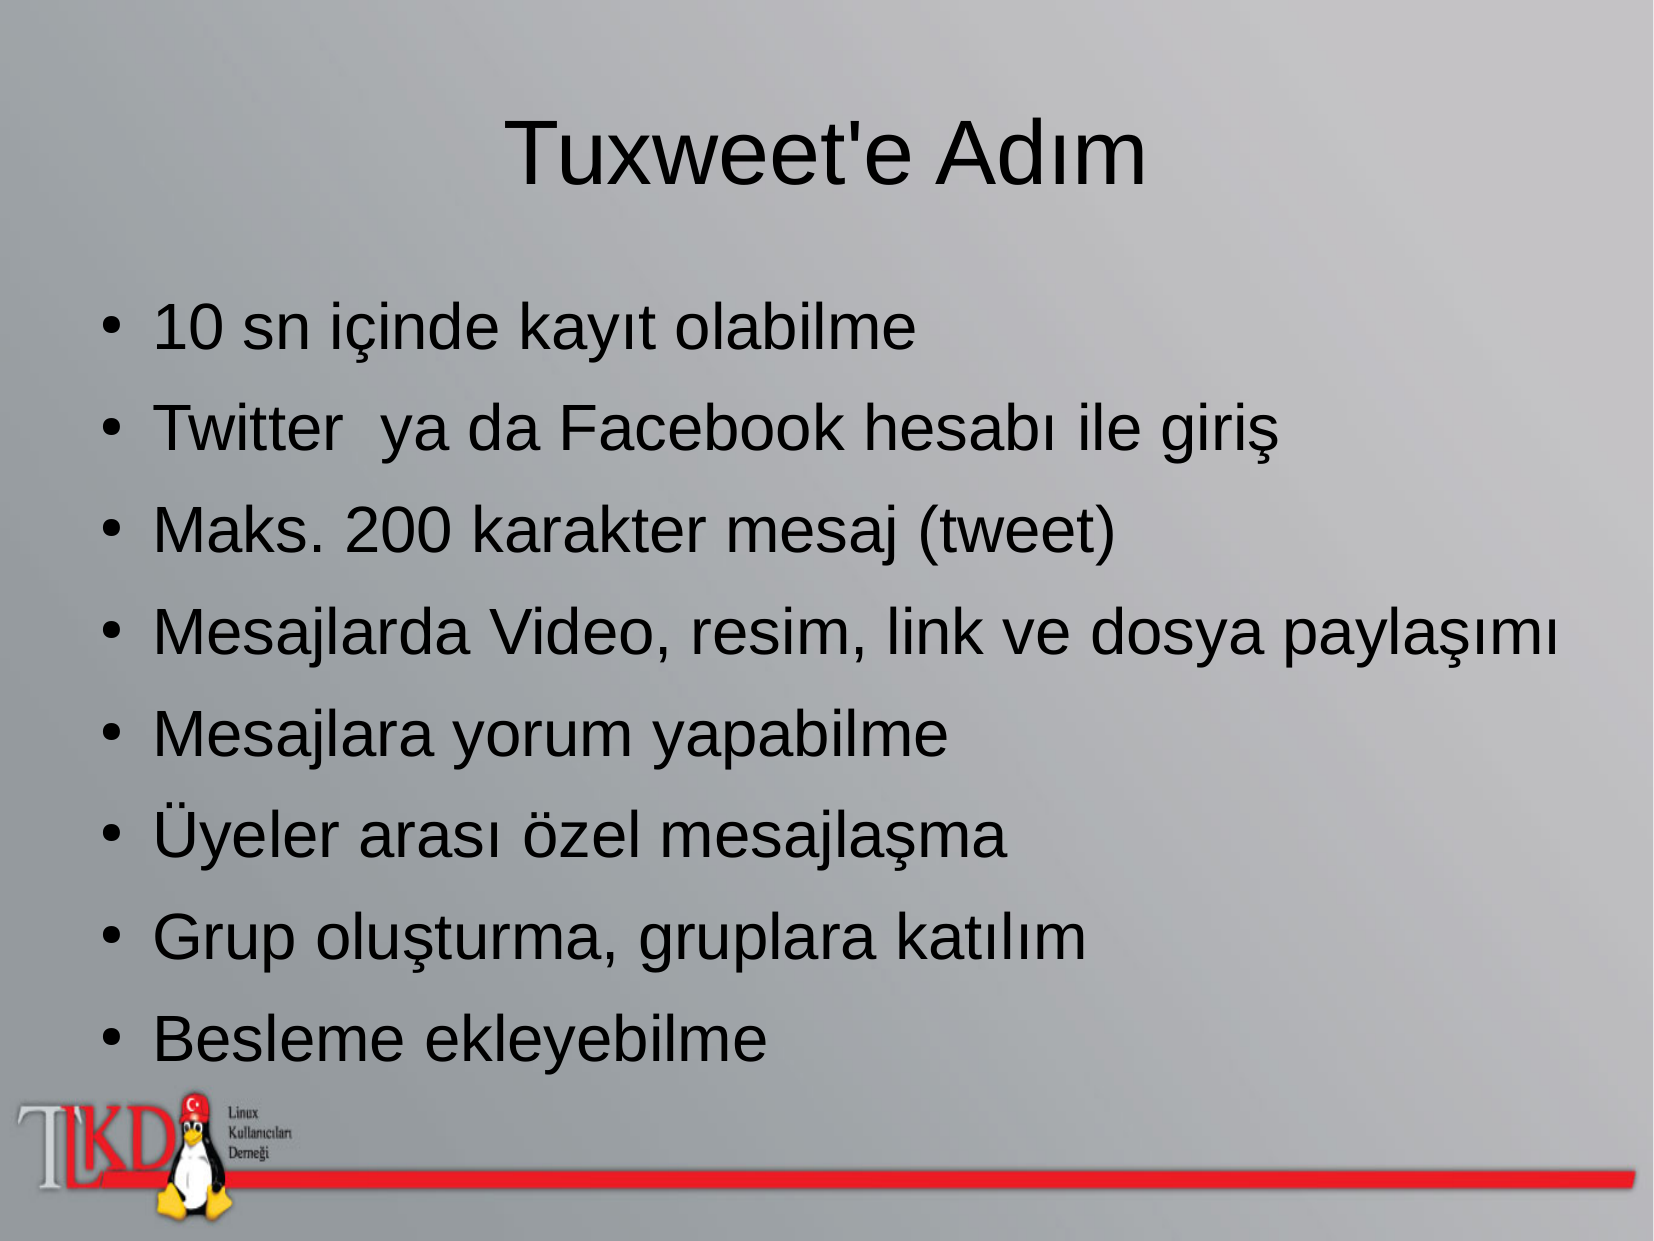

# Tuxweet'e Adım
10 sn içinde kayıt olabilme
Twitter ya da Facebook hesabı ile giriş
Maks. 200 karakter mesaj (tweet)
Mesajlarda Video, resim, link ve dosya paylaşımı
Mesajlara yorum yapabilme
Üyeler arası özel mesajlaşma
Grup oluşturma, gruplara katılım
Besleme ekleyebilme